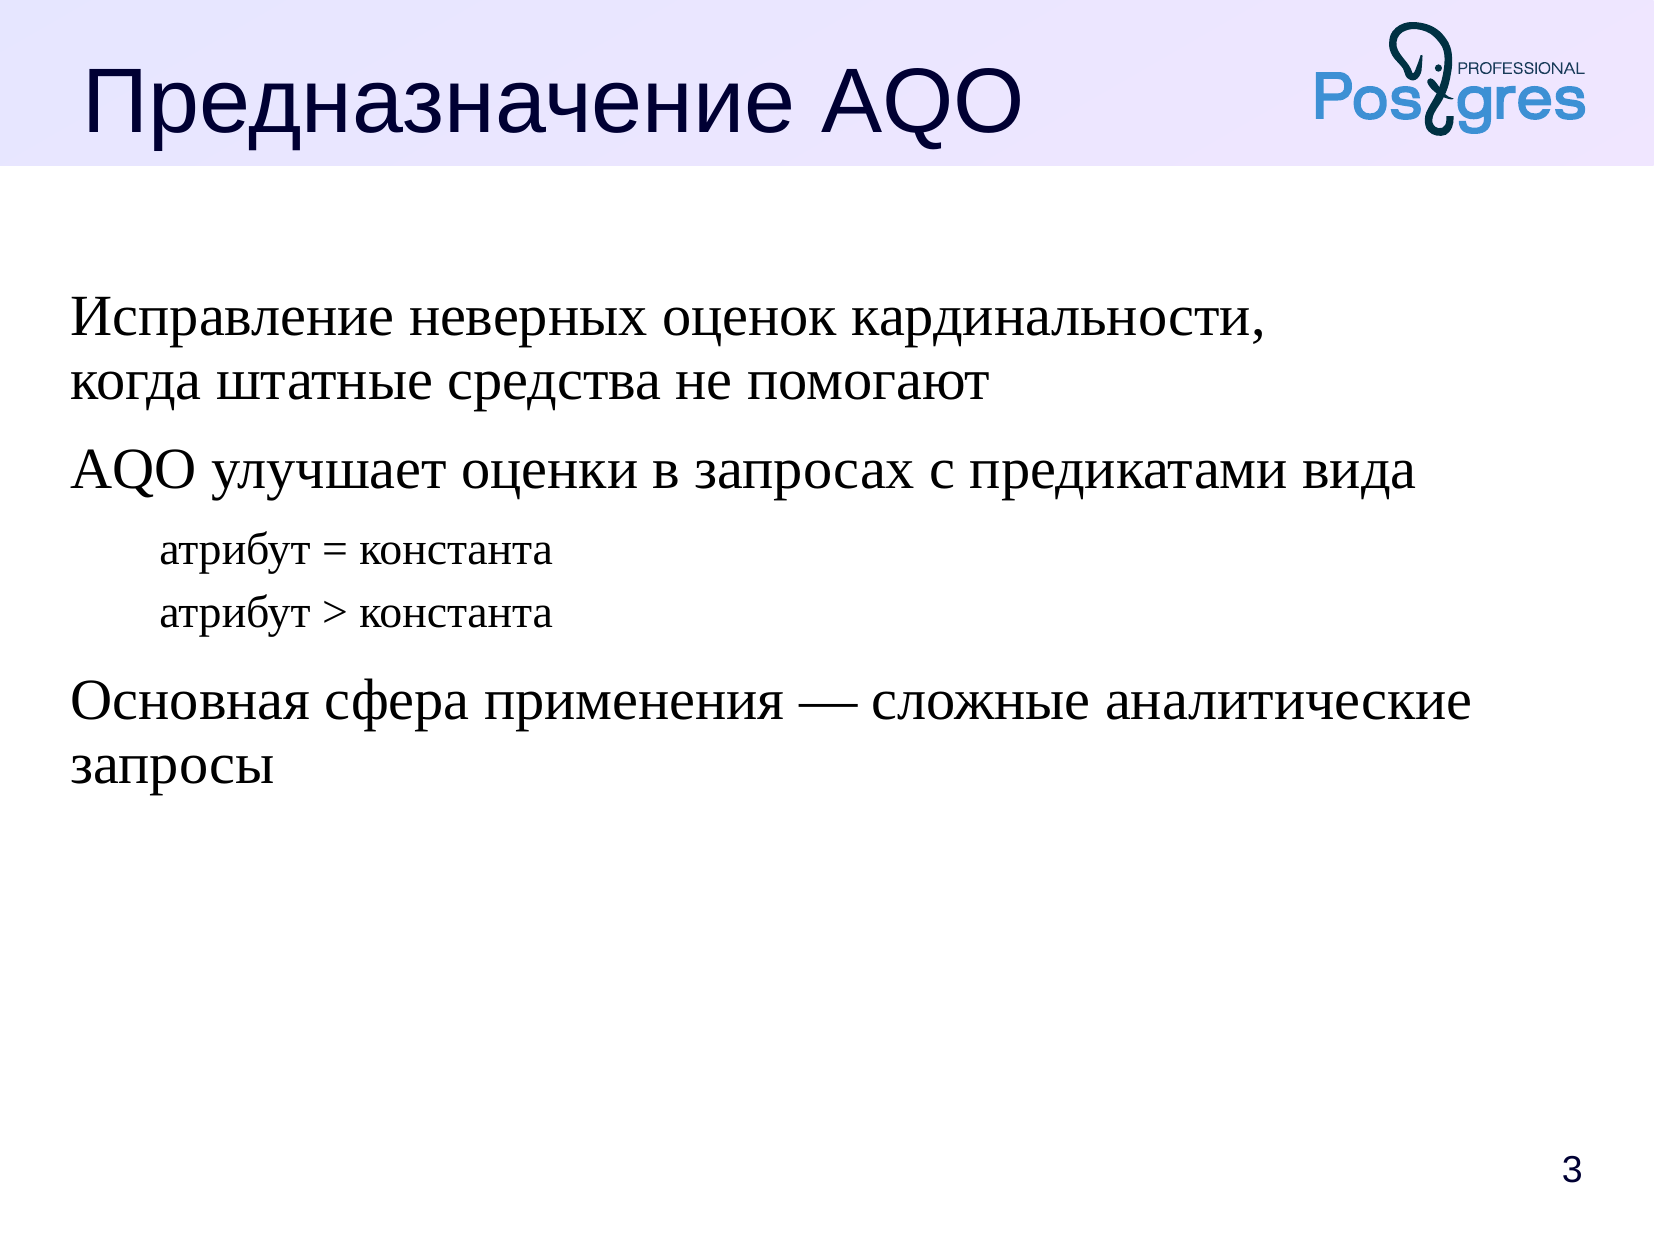

# Предназначение AQO
Исправление неверных оценок кардинальности,
когда штатные средства не помогают
AQO улучшает оценки в запросах с предикатами вида
атрибут = константа
атрибут > константа
Основная сфера применения — сложные аналитические запросы